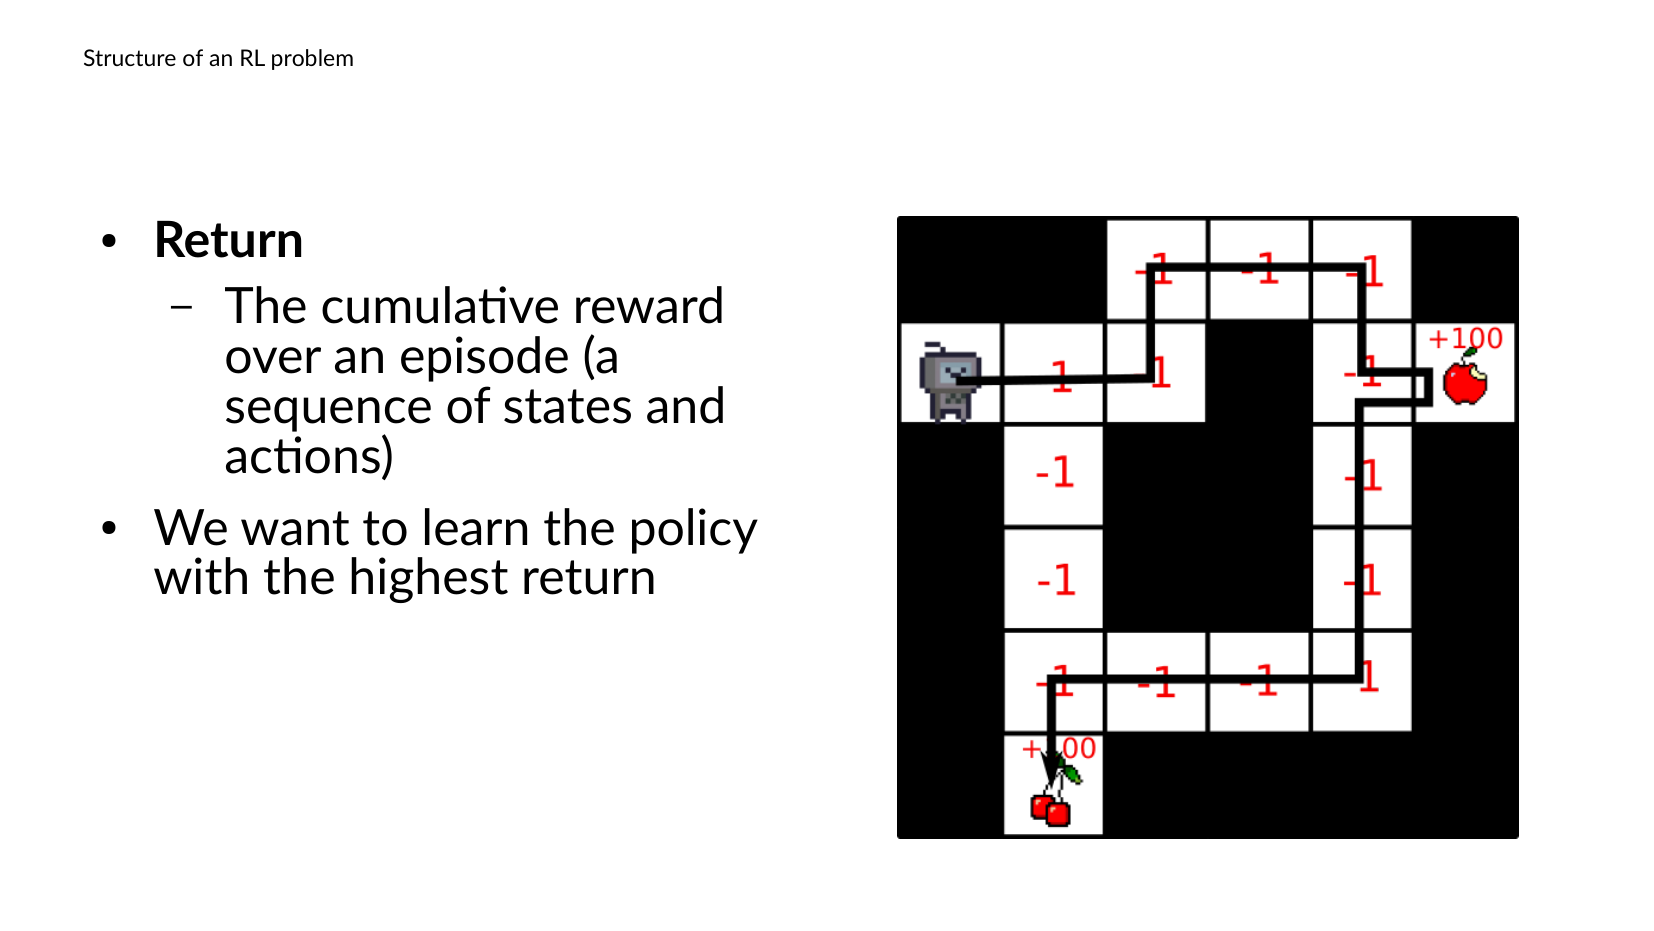

# Structure of an RL problem
Return
The cumulative reward over an episode (a sequence of states and actions)
We want to learn the policy with the highest return